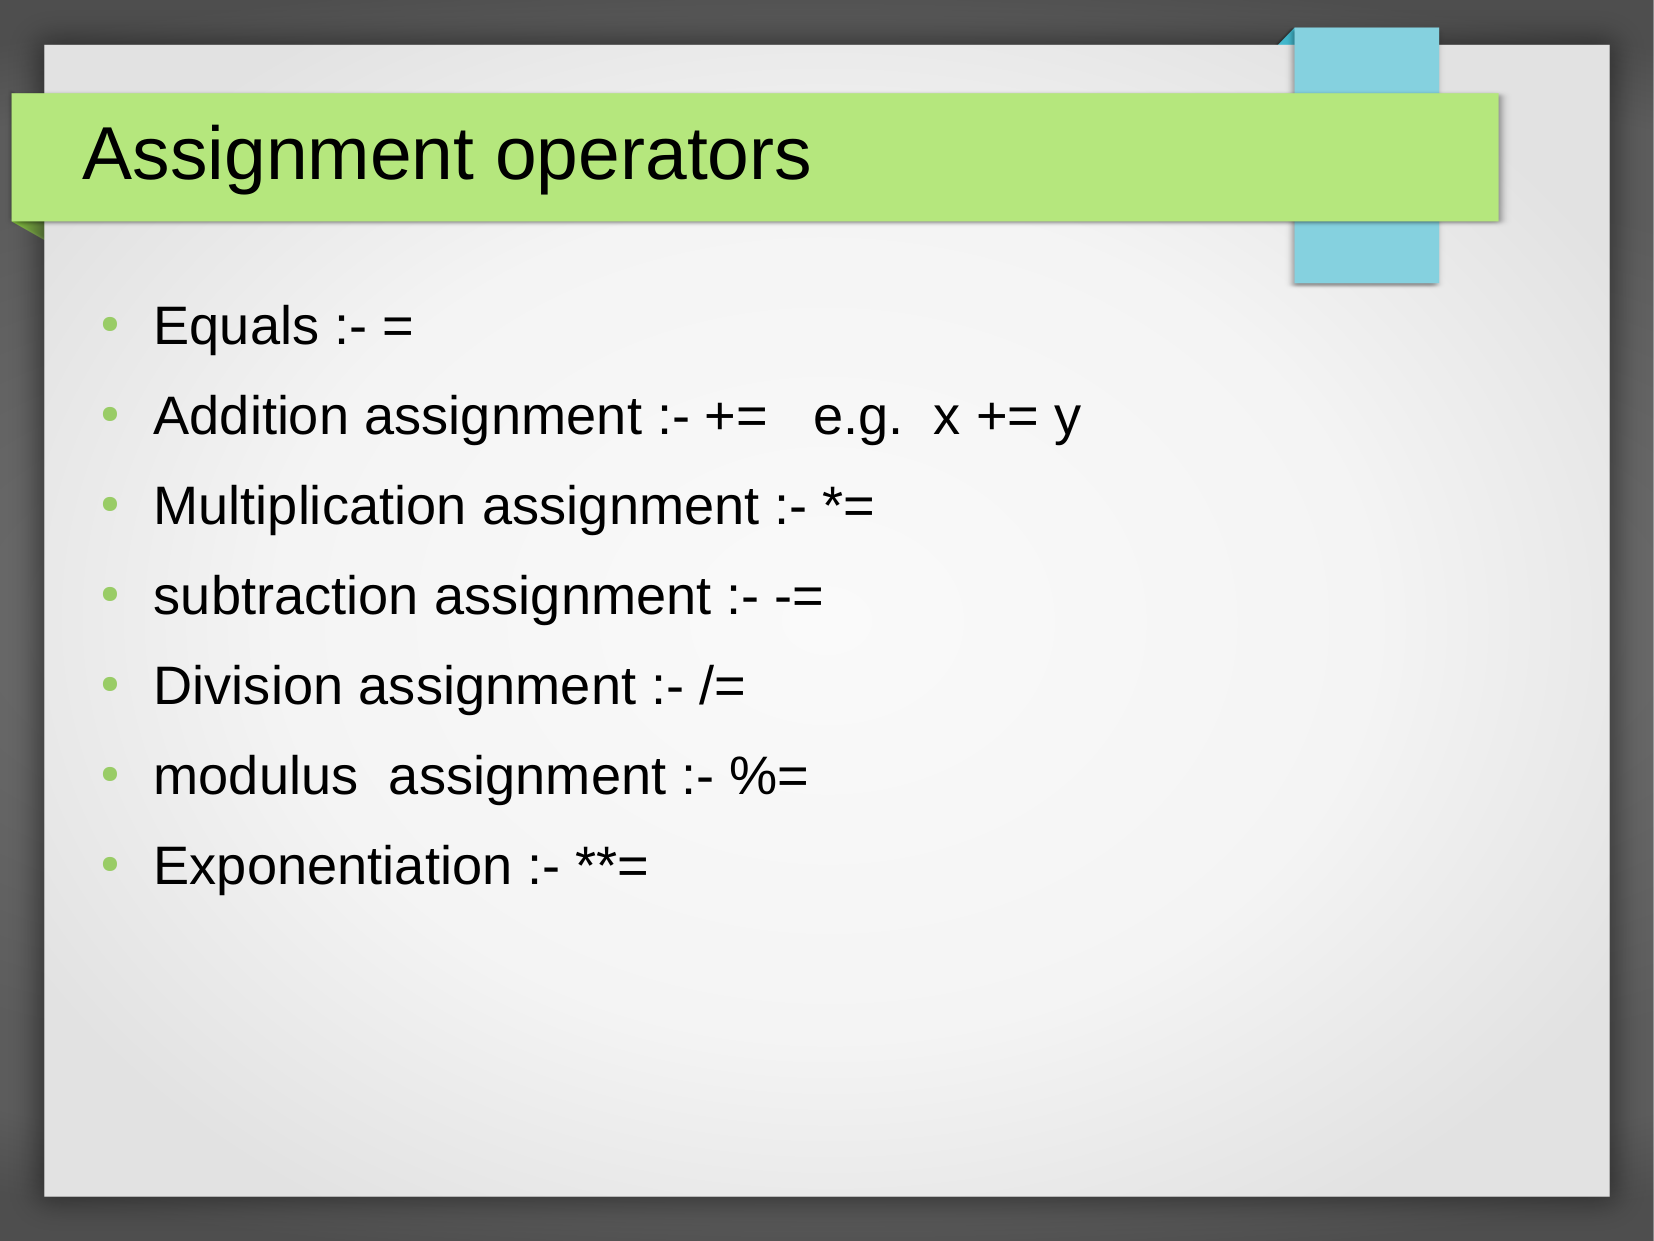

# Assignment operators
Equals :- =
Addition assignment :- += e.g. x += y
Multiplication assignment :- *=
subtraction assignment :- -=
Division assignment :- /=
modulus assignment :- %=
Exponentiation :- **=